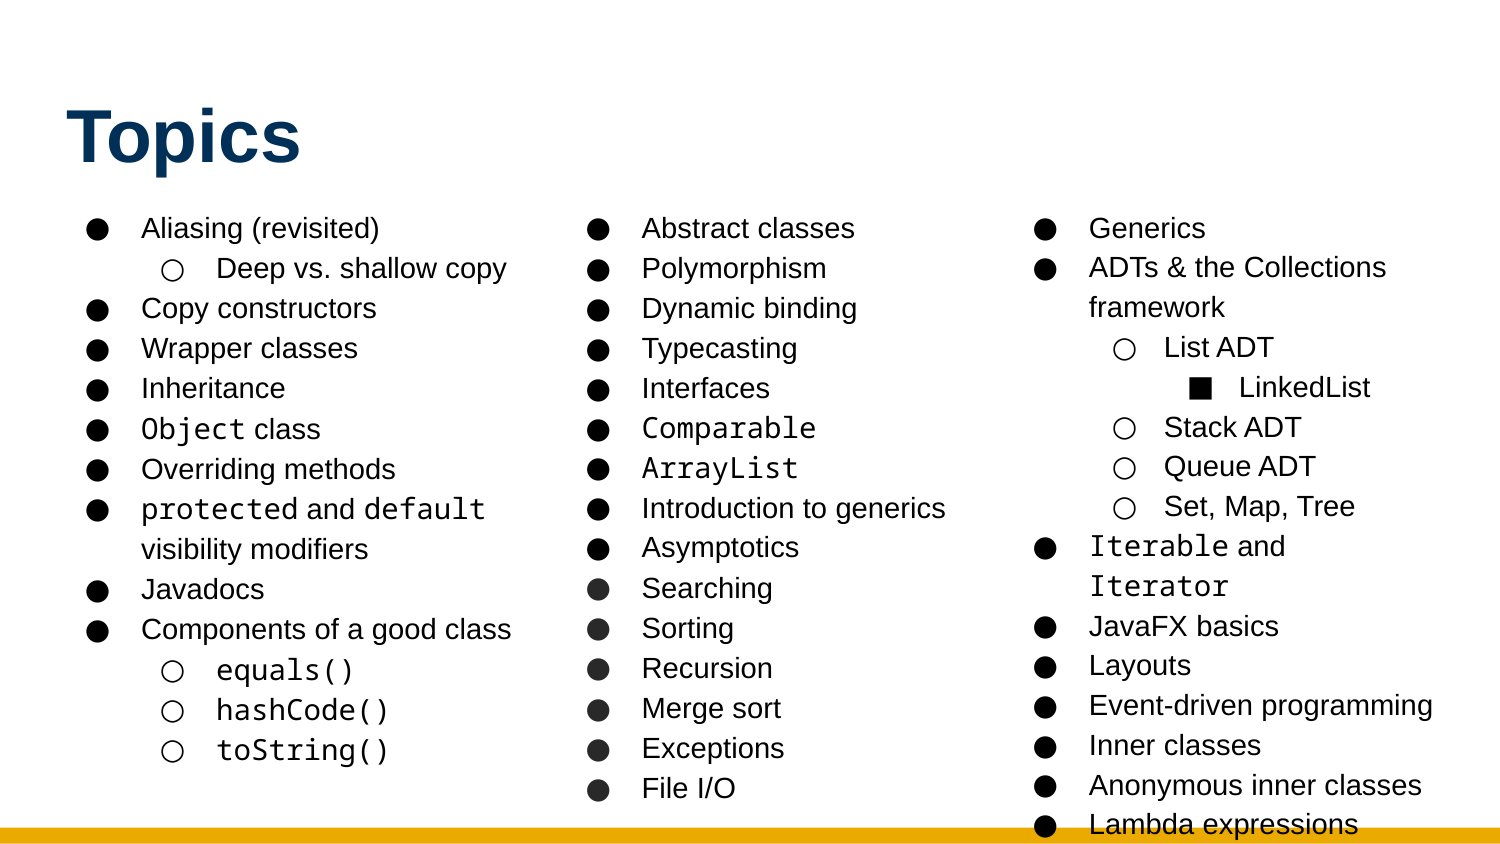

# Topics
Aliasing (revisited)
Deep vs. shallow copy
Copy constructors
Wrapper classes
Inheritance
Object class
Overriding methods
protected and default visibility modifiers
Javadocs
Components of a good class
equals()
hashCode()
toString()
Abstract classes
Polymorphism
Dynamic binding
Typecasting
Interfaces
Comparable
ArrayList
Introduction to generics
Asymptotics
Searching
Sorting
Recursion
Merge sort
Exceptions
File I/O
Generics
ADTs & the Collections framework
List ADT
LinkedList
Stack ADT
Queue ADT
Set, Map, Tree
Iterable and Iterator
JavaFX basics
Layouts
Event-driven programming
Inner classes
Anonymous inner classes
Lambda expressions